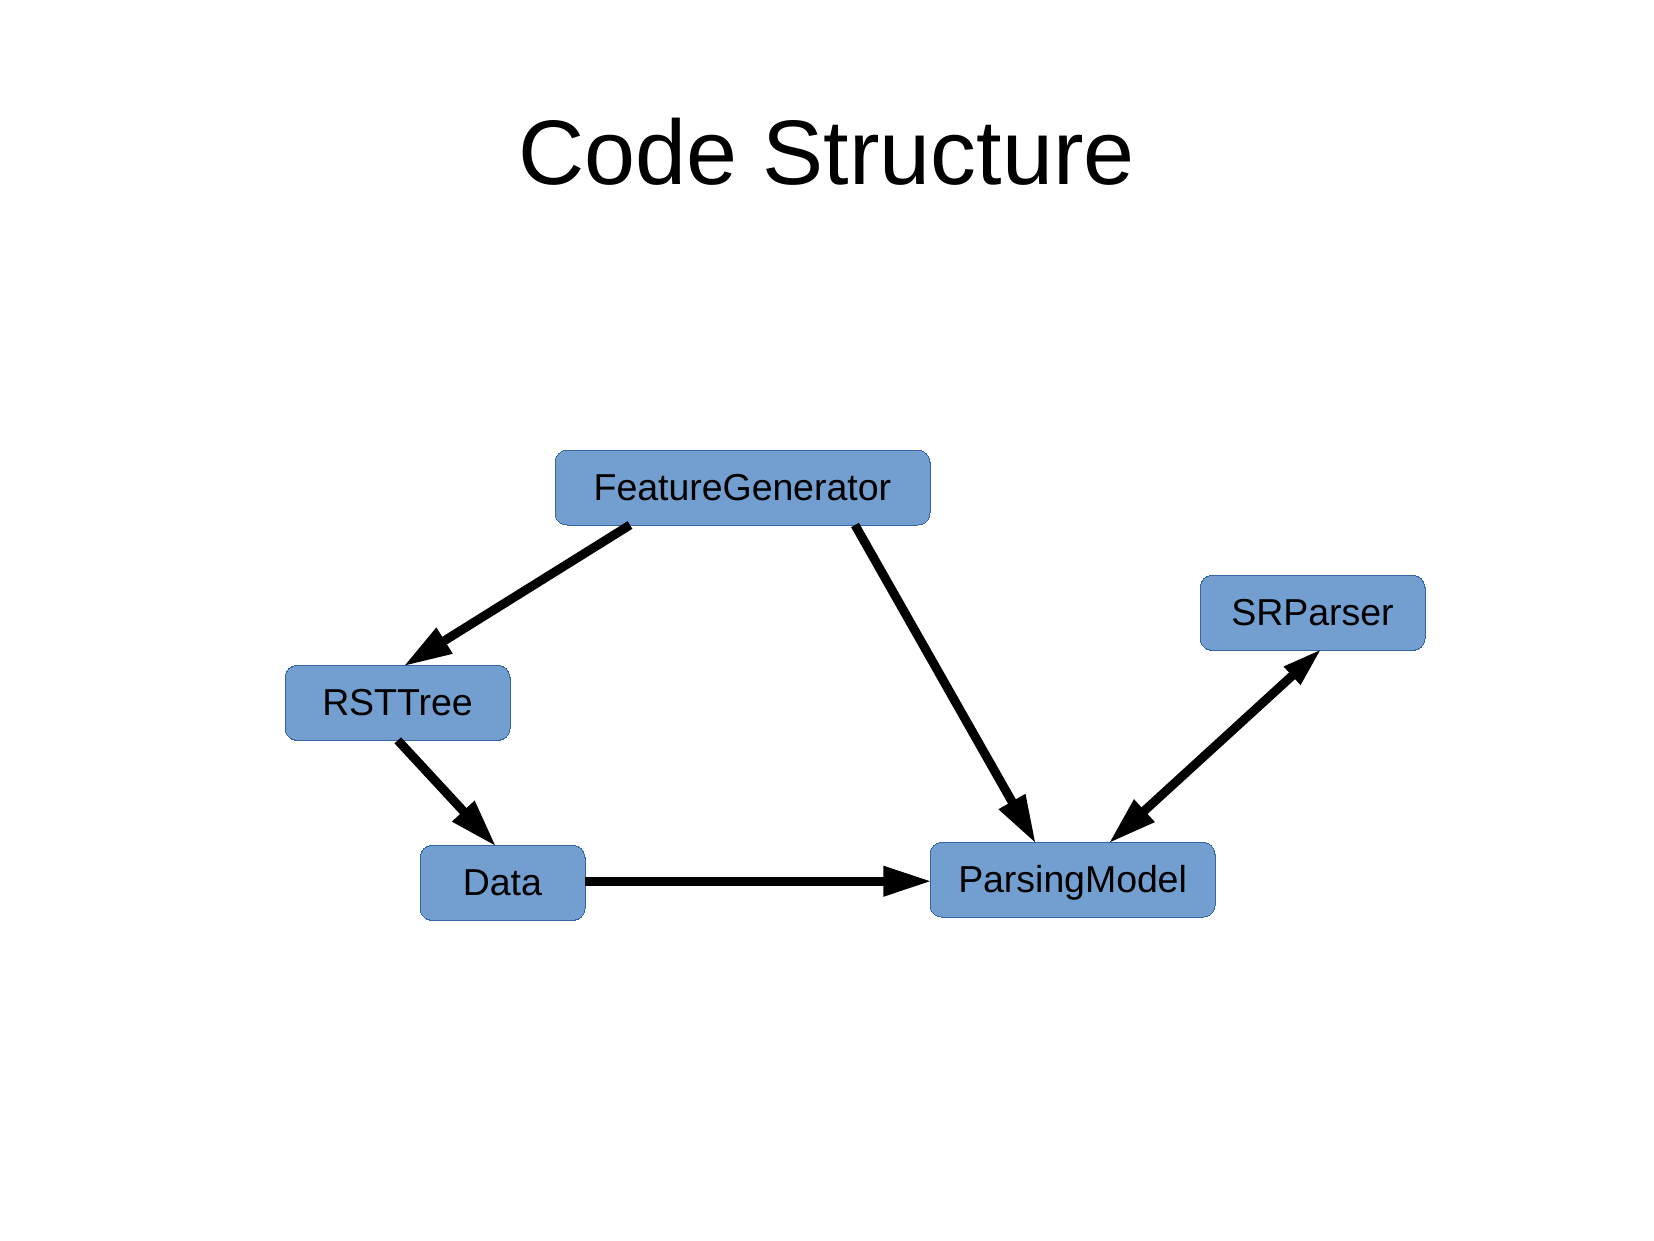

# Code Structure
FeatureGenerator
SRParser
RSTTree
ParsingModel
Data